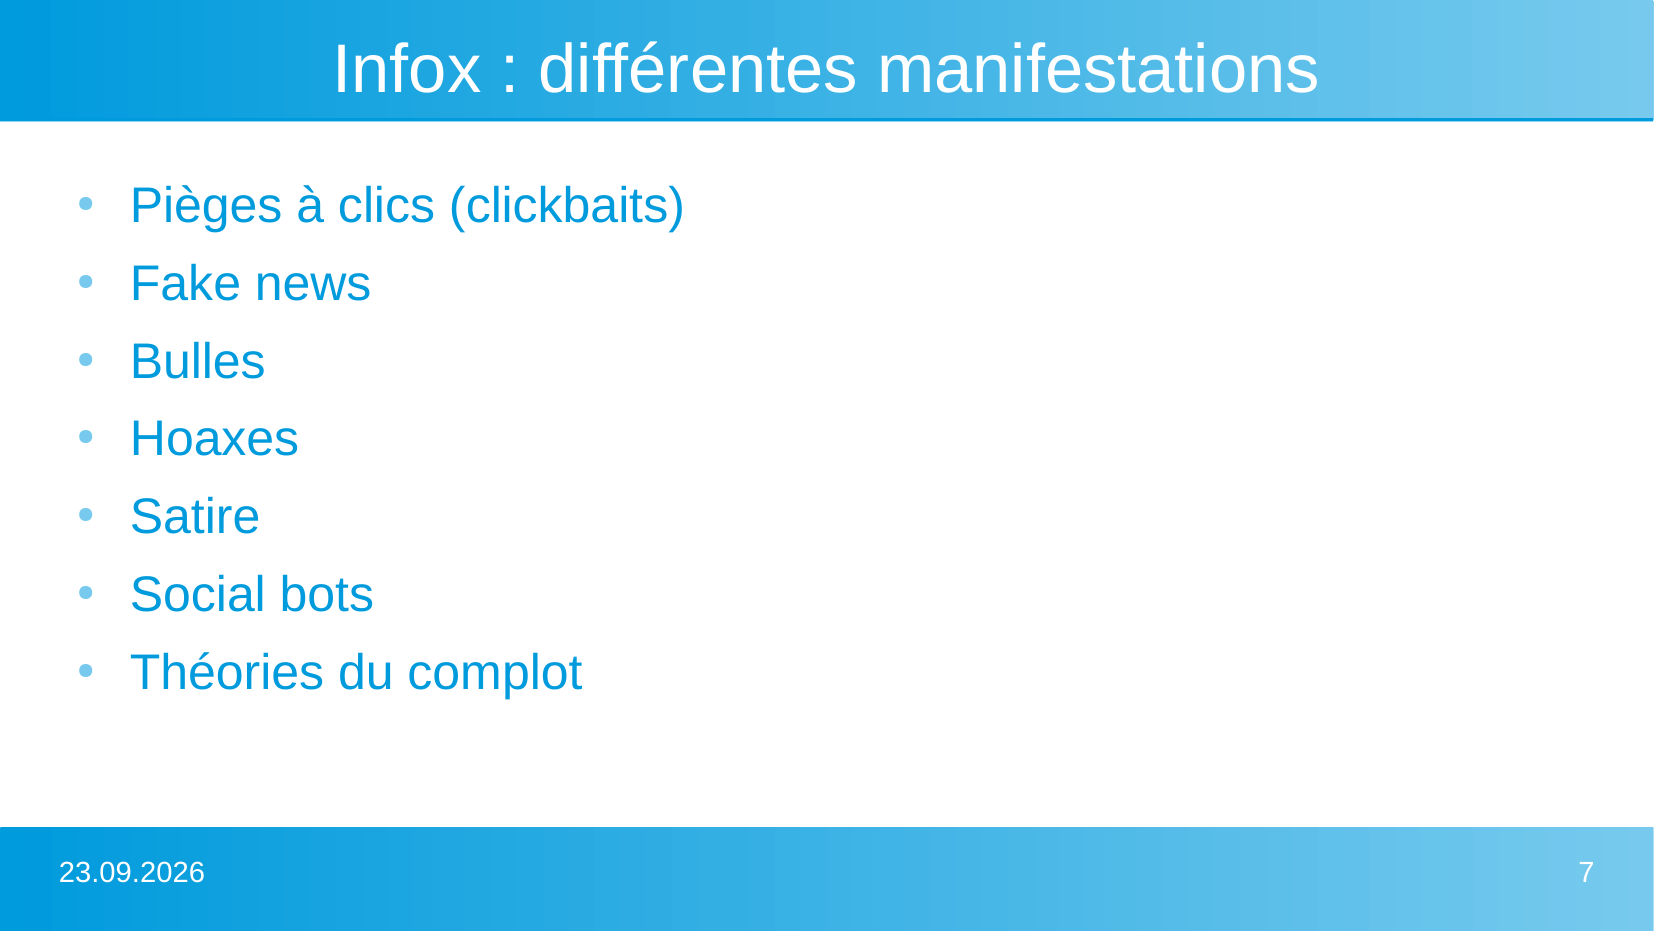

# Infox : différentes manifestations
Pièges à clics (clickbaits)
Fake news
Bulles
Hoaxes
Satire
Social bots
Théories du complot
7